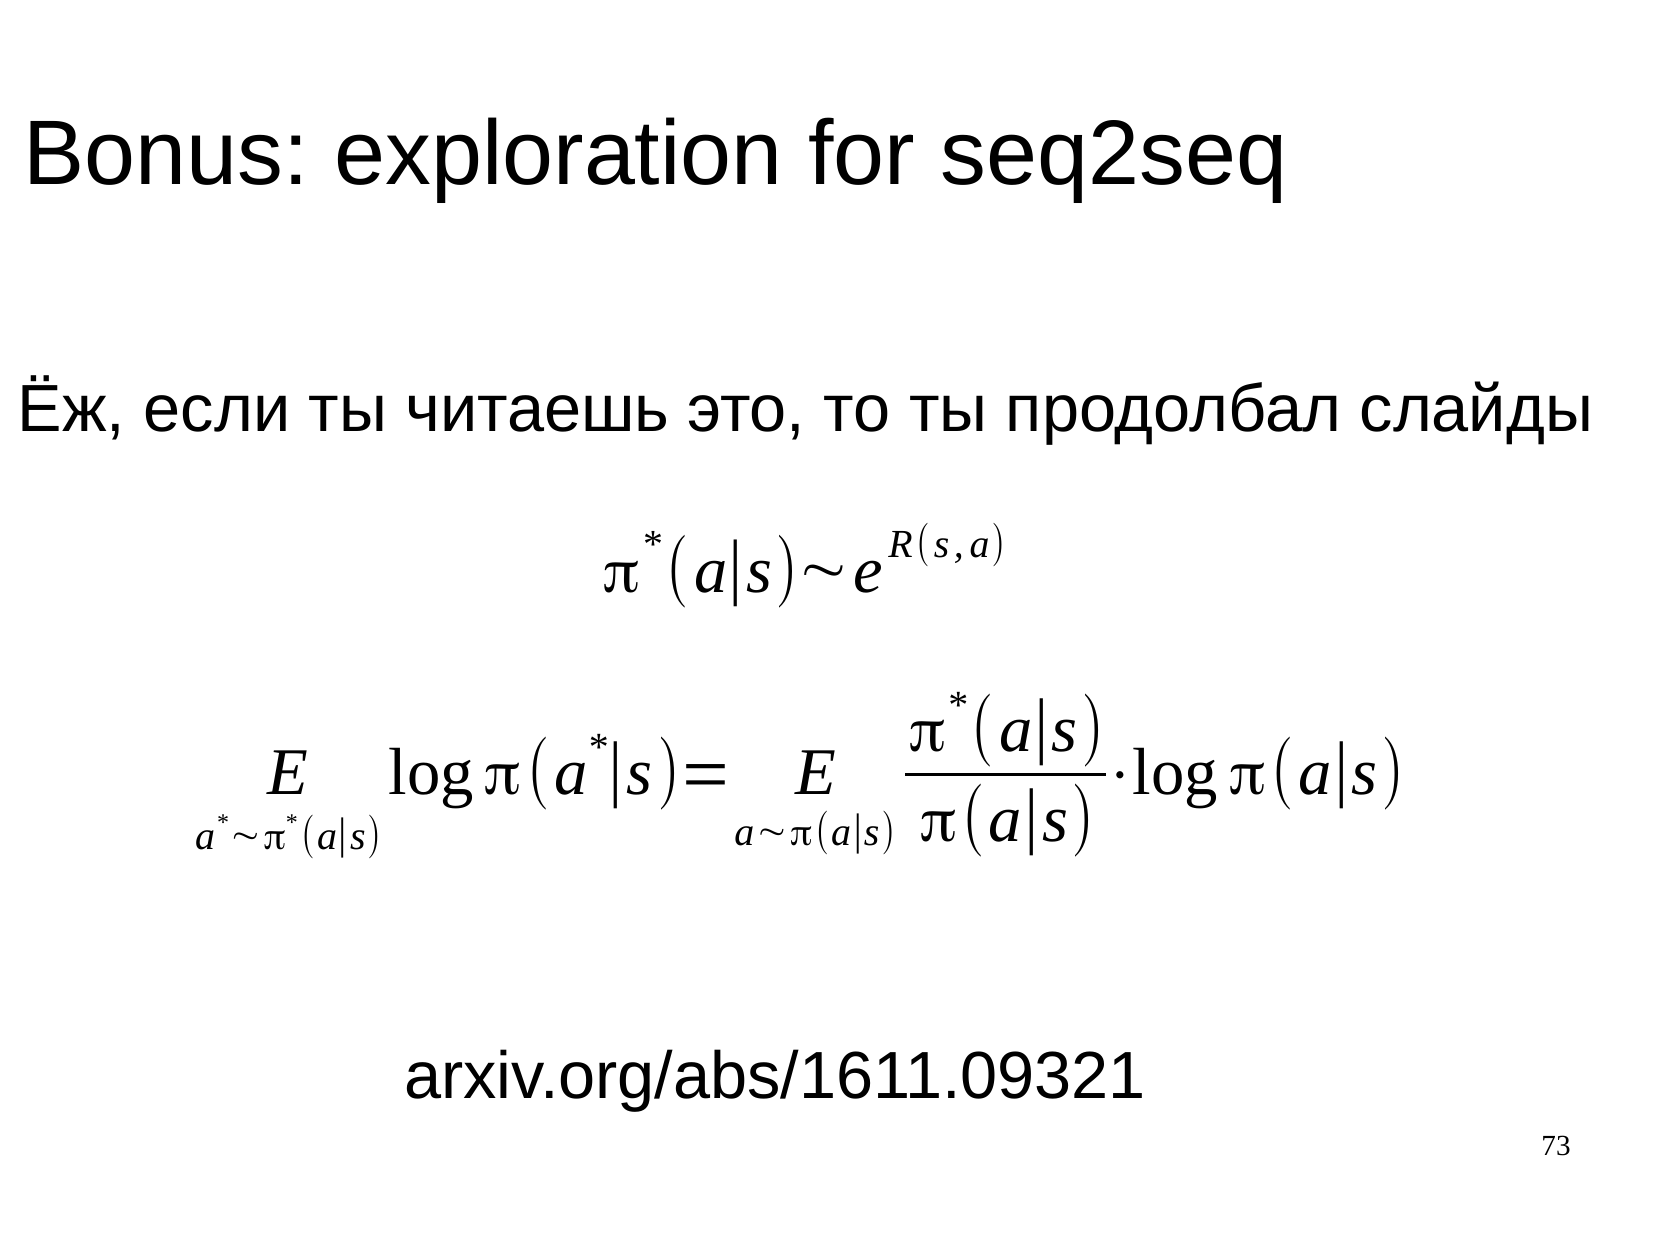

# Bonus: exploration for seq2seq
Ёж, если ты читаешь это, то ты продолбал слайды
arxiv.org/abs/1611.09321
73